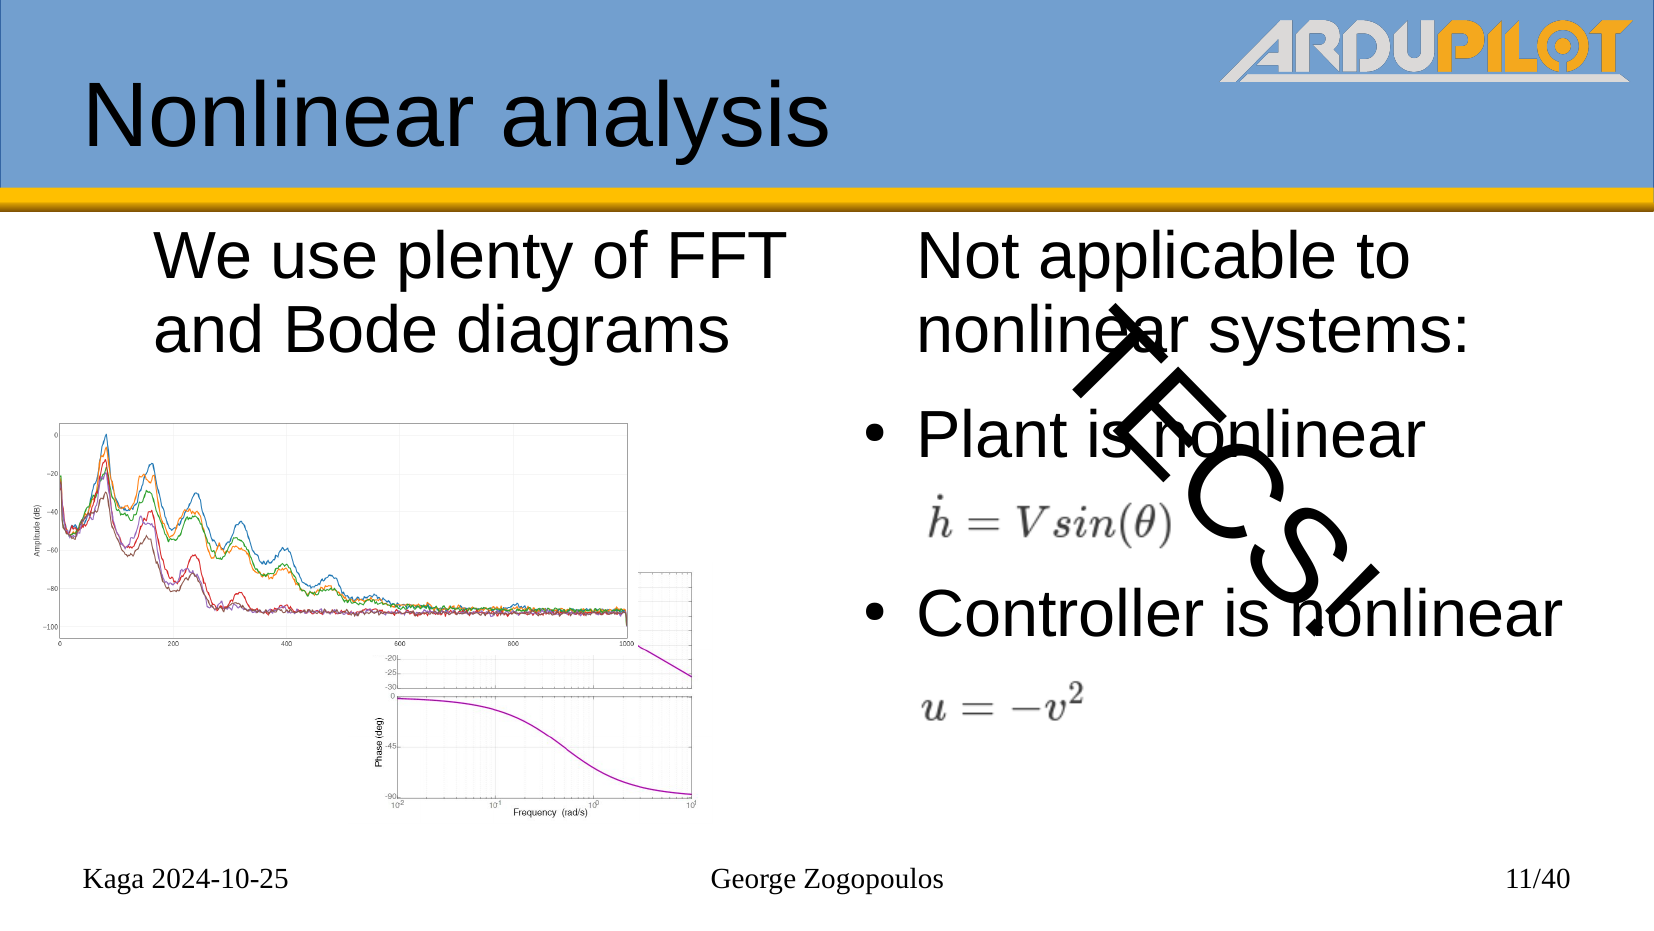

# Nonlinear analysis
We use plenty of FFT and Bode diagrams
Not applicable to nonlinear systems:
Plant is nonlinear
Controller is nonlinear
TECS!
Kaga 2024-10-25
George Zogopoulos
11